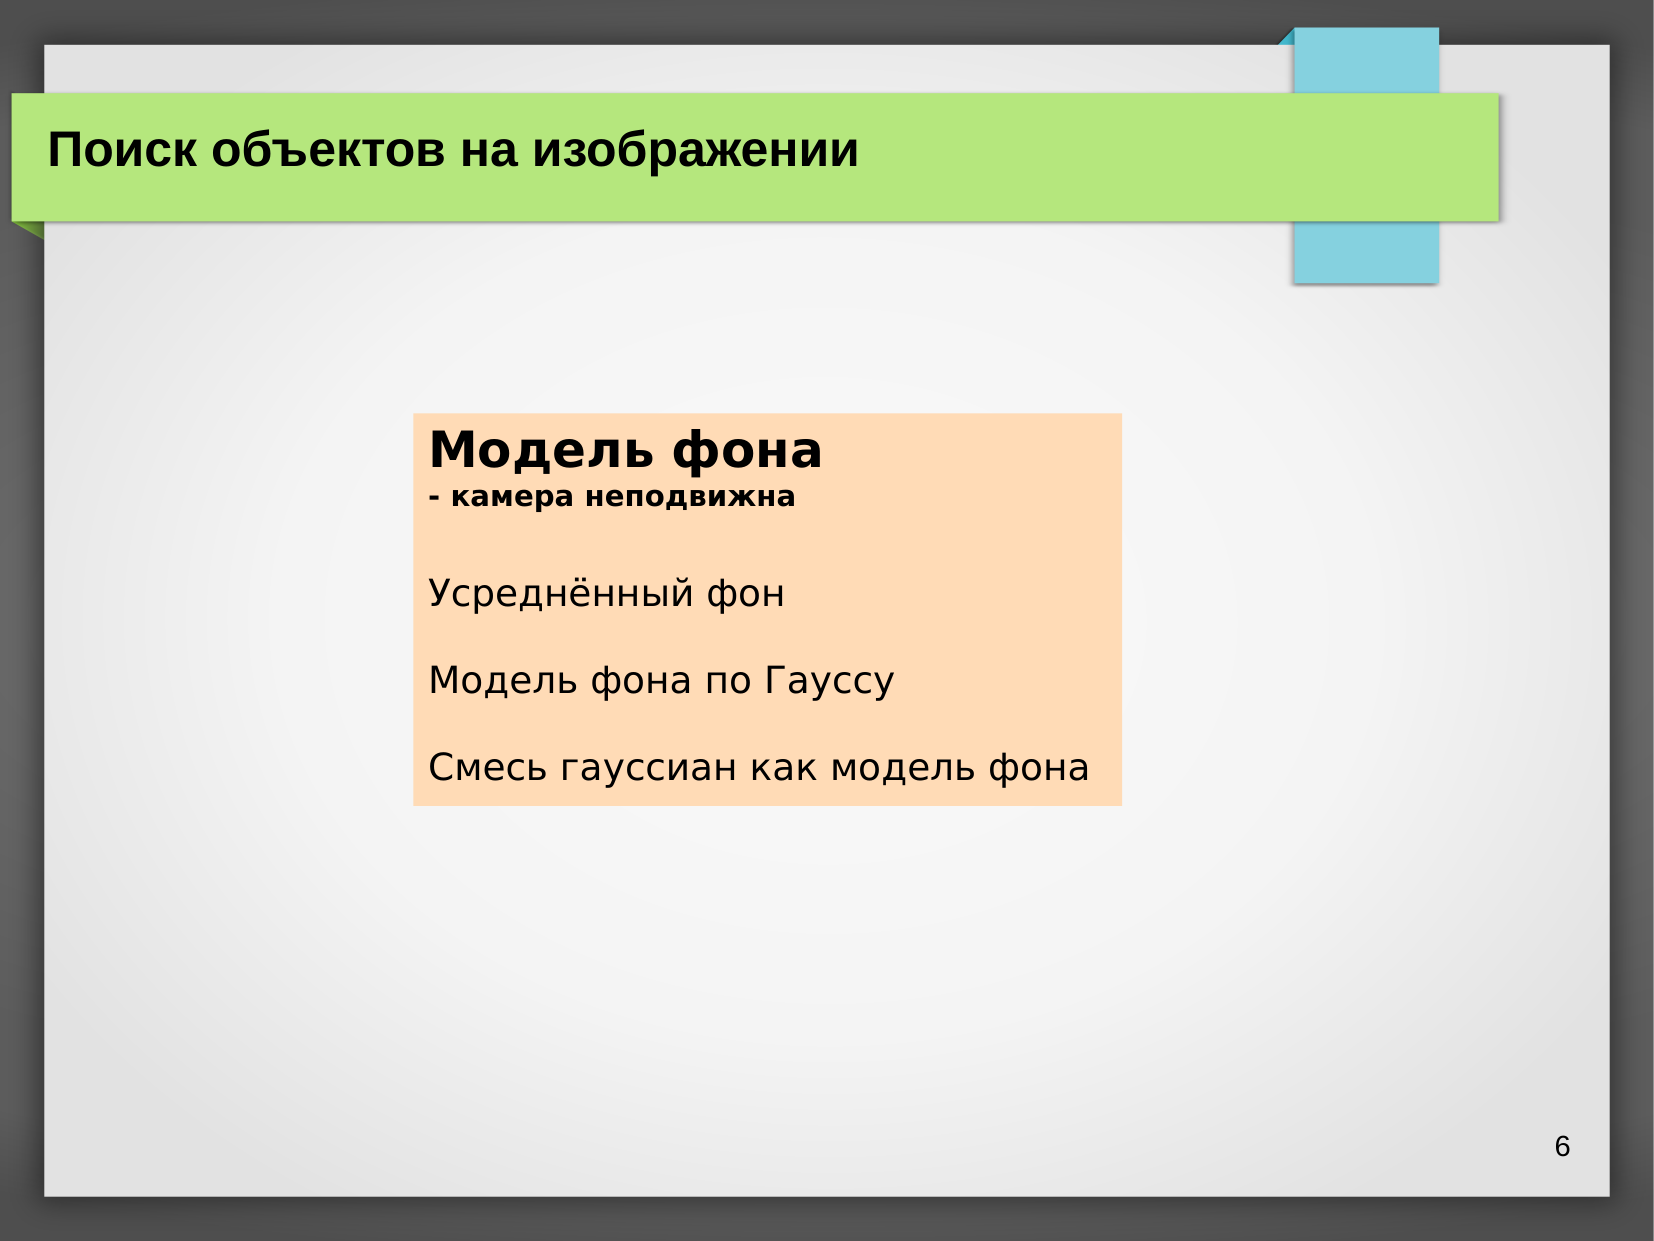

# Поиск объектов на изображении
Модель фона
- камера неподвижна
Усреднённый фон
Модель фона по Гауссу
Смесь гауссиан как модель фона
6